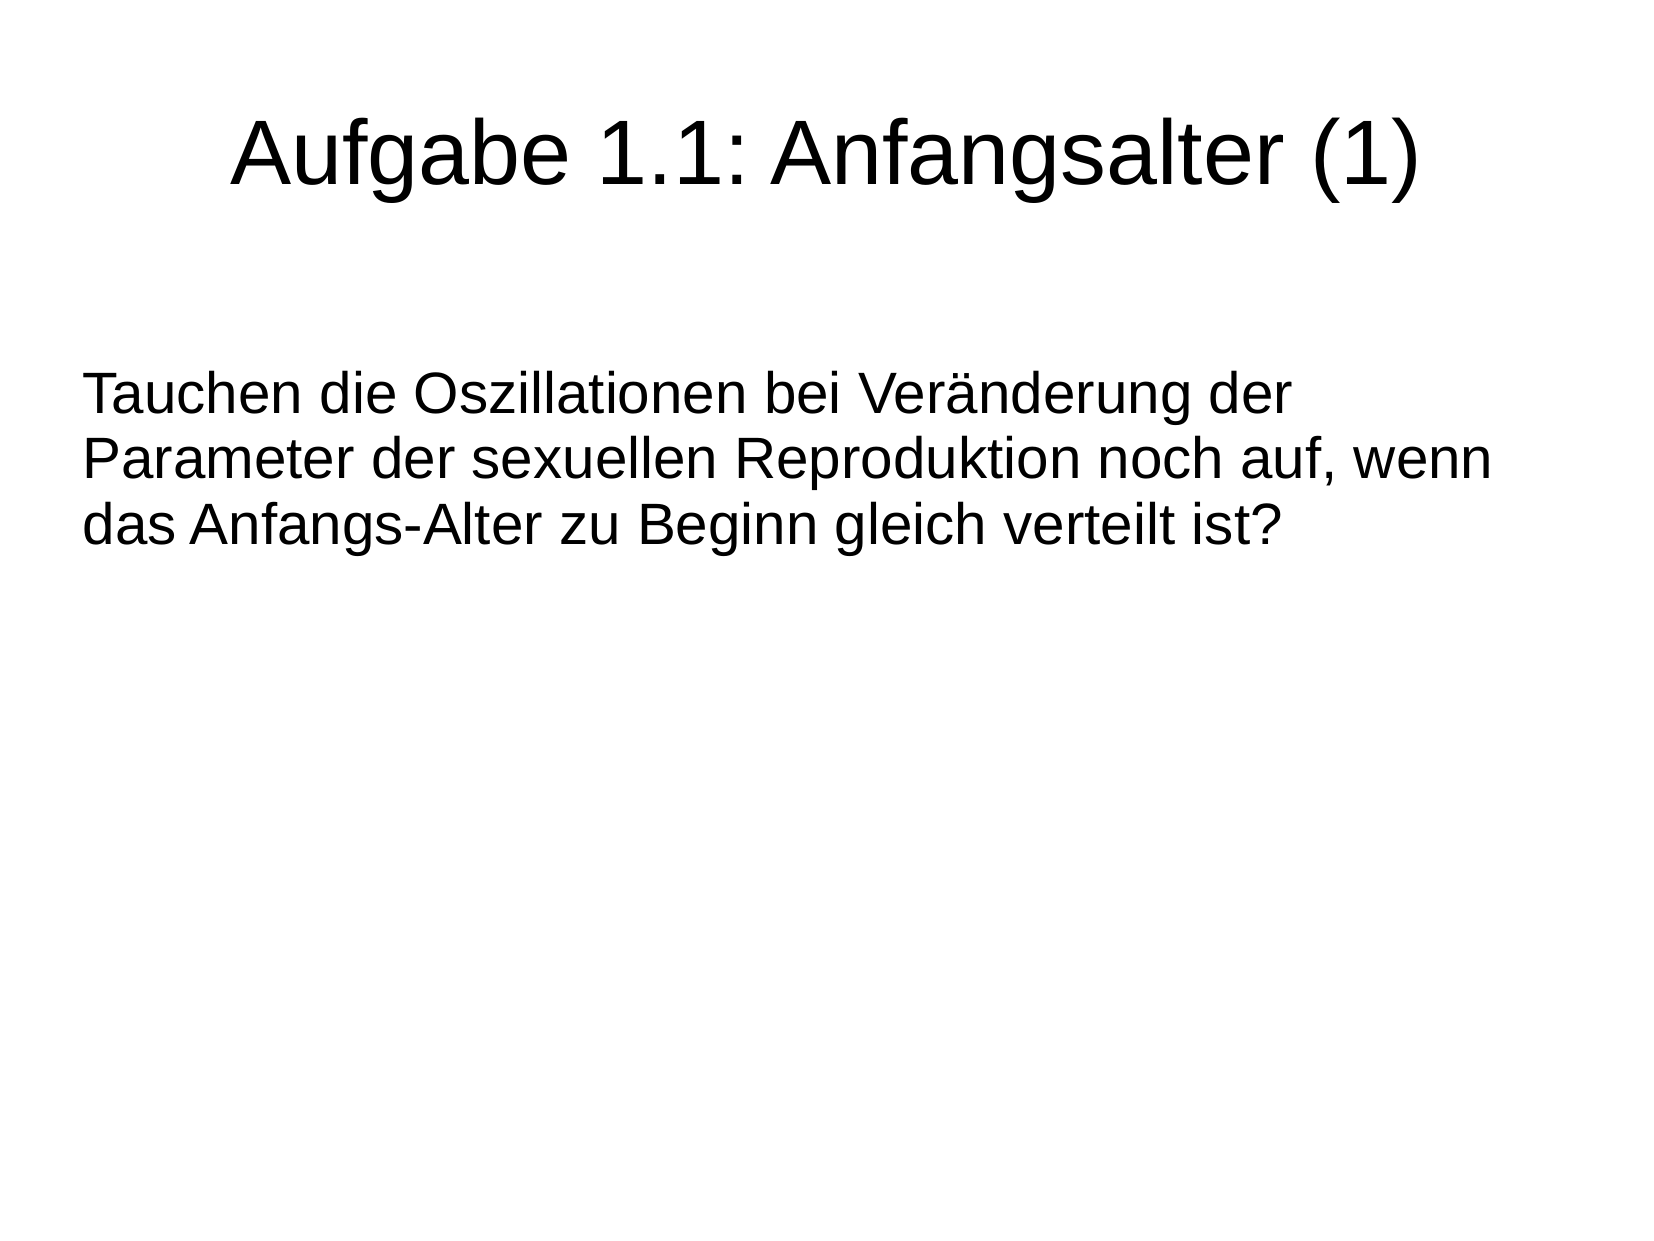

# Aufgabe 1.1: Anfangsalter (1)
Tauchen die Oszillationen bei Veränderung der Parameter der sexuellen Reproduktion noch auf, wenn das Anfangs-Alter zu Beginn gleich verteilt ist?